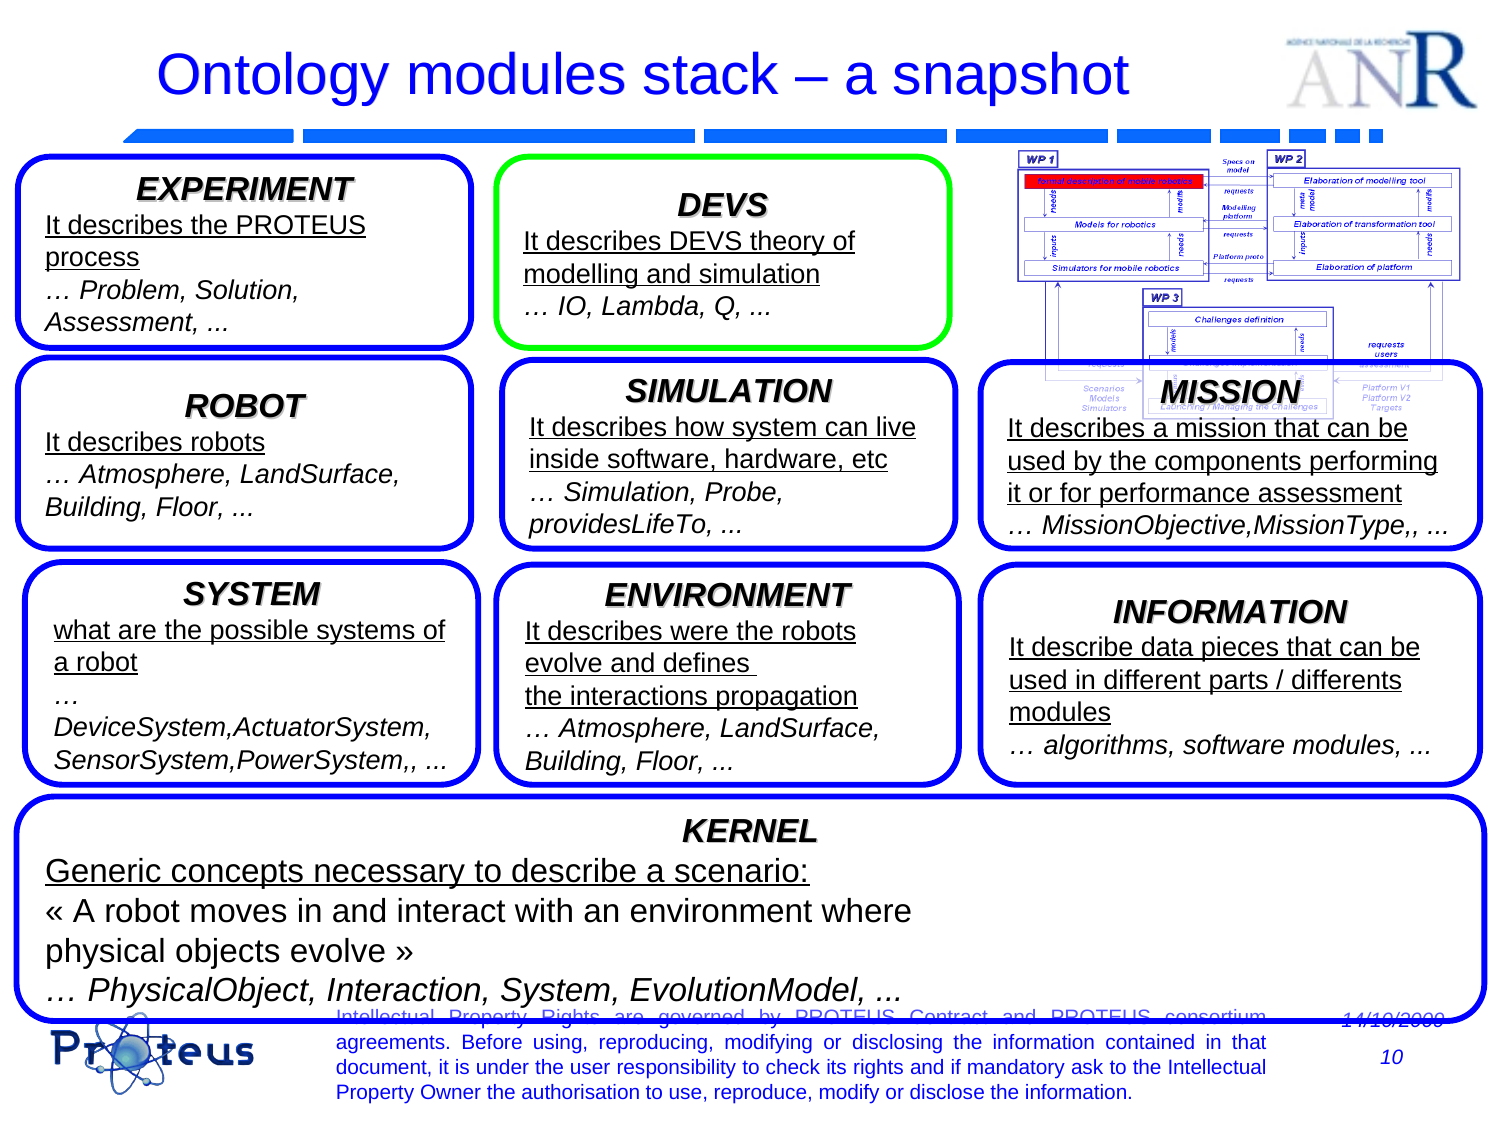

# Ontology modules stack – a snapshot
EXPERIMENT
It describes the PROTEUS process
… Problem, Solution, Assessment, ...
DEVS
It describes DEVS theory of modelling and simulation
… IO, Lambda, Q, ...
ROBOT
It describes robots
… Atmosphere, LandSurface, Building, Floor, ...
SIMULATION
It describes how system can live inside software, hardware, etc
… Simulation, Probe, providesLifeTo, ...
MISSION
It describes a mission that can be used by the components performing it or for performance assessment
… MissionObjective,MissionType,, ...
SYSTEM
what are the possible systems of a robot
… DeviceSystem,ActuatorSystem, SensorSystem,PowerSystem,, ...
ENVIRONMENT
It describes were the robots evolve and defines
the interactions propagation
… Atmosphere, LandSurface, Building, Floor, ...
INFORMATION
It describe data pieces that can be used in different parts / differents modules
… algorithms, software modules, ...
KERNEL
Generic concepts necessary to describe a scenario:
« A robot moves in and interact with an environment where
physical objects evolve »
… PhysicalObject, Interaction, System, EvolutionModel, ...